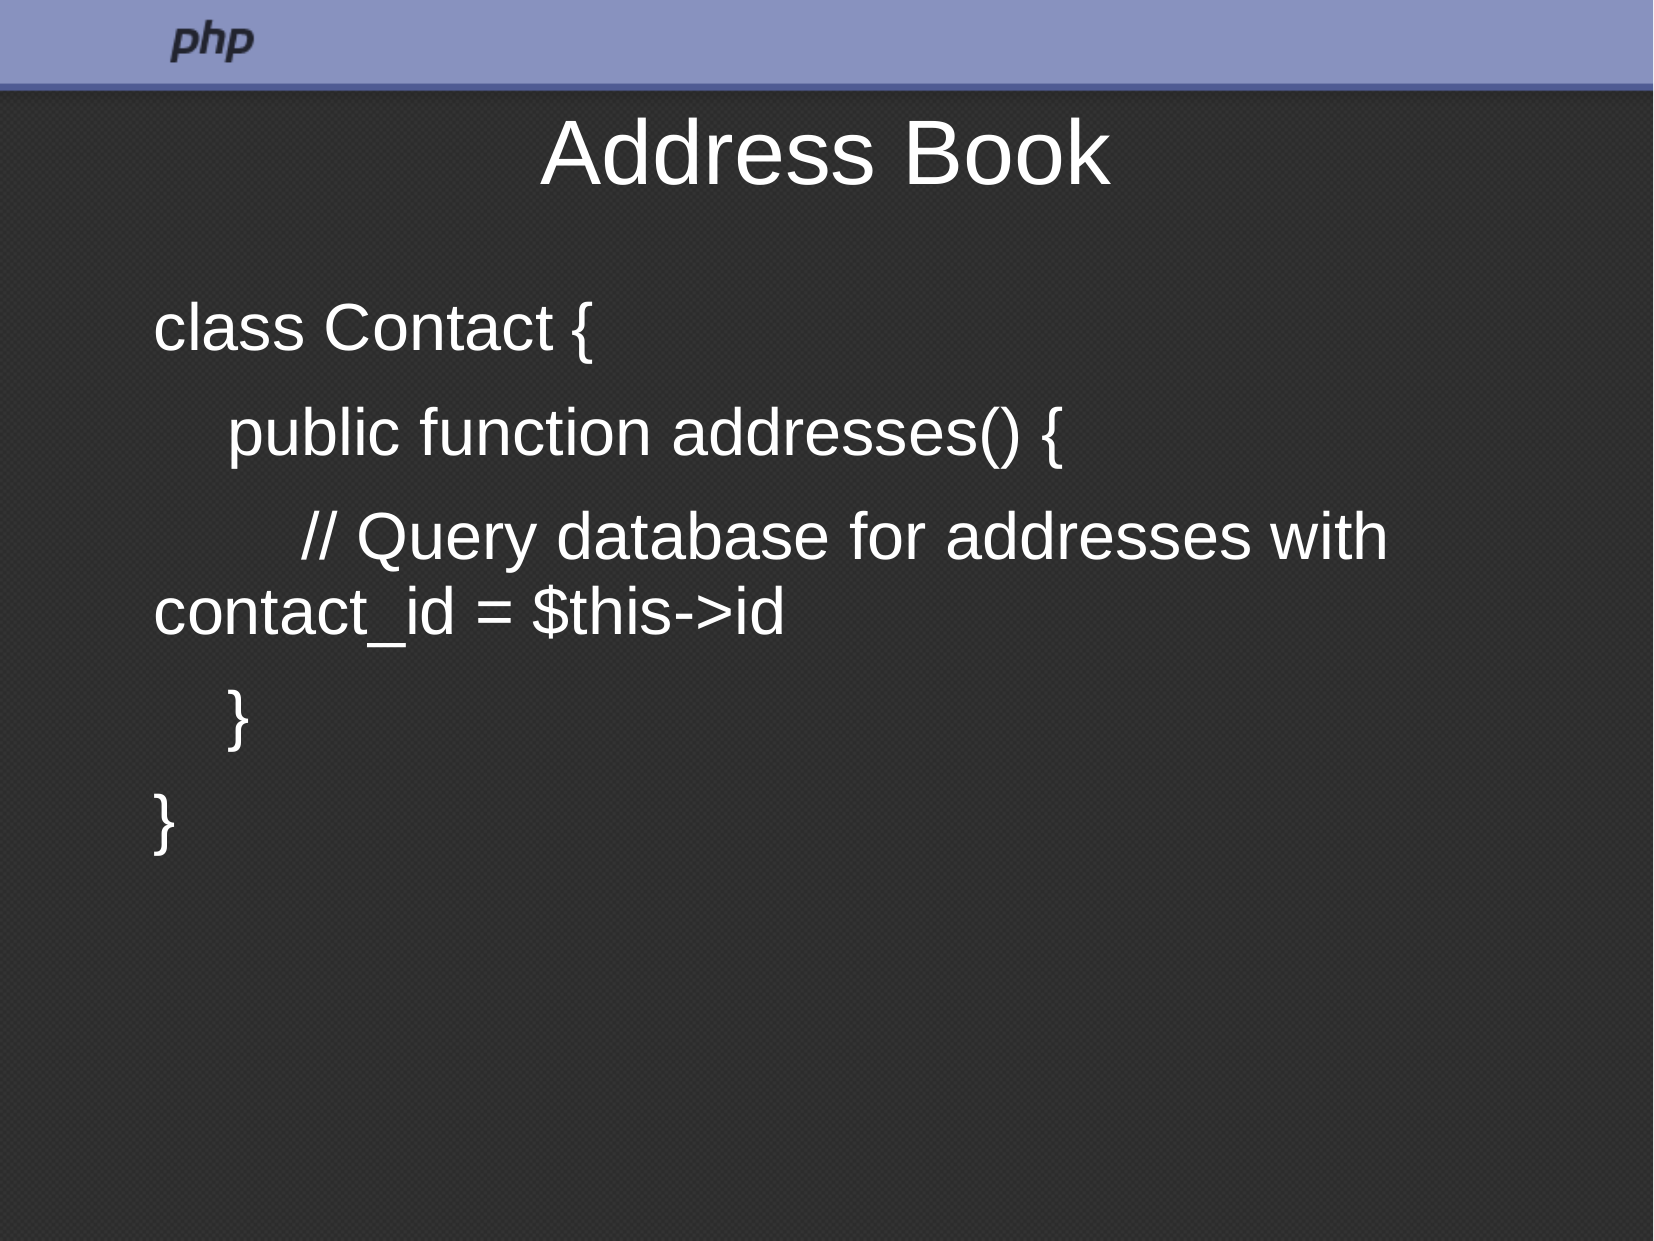

# Address Book
class Contact {
 public function addresses() {
 // Query database for addresses with contact_id = $this->id
 }
}